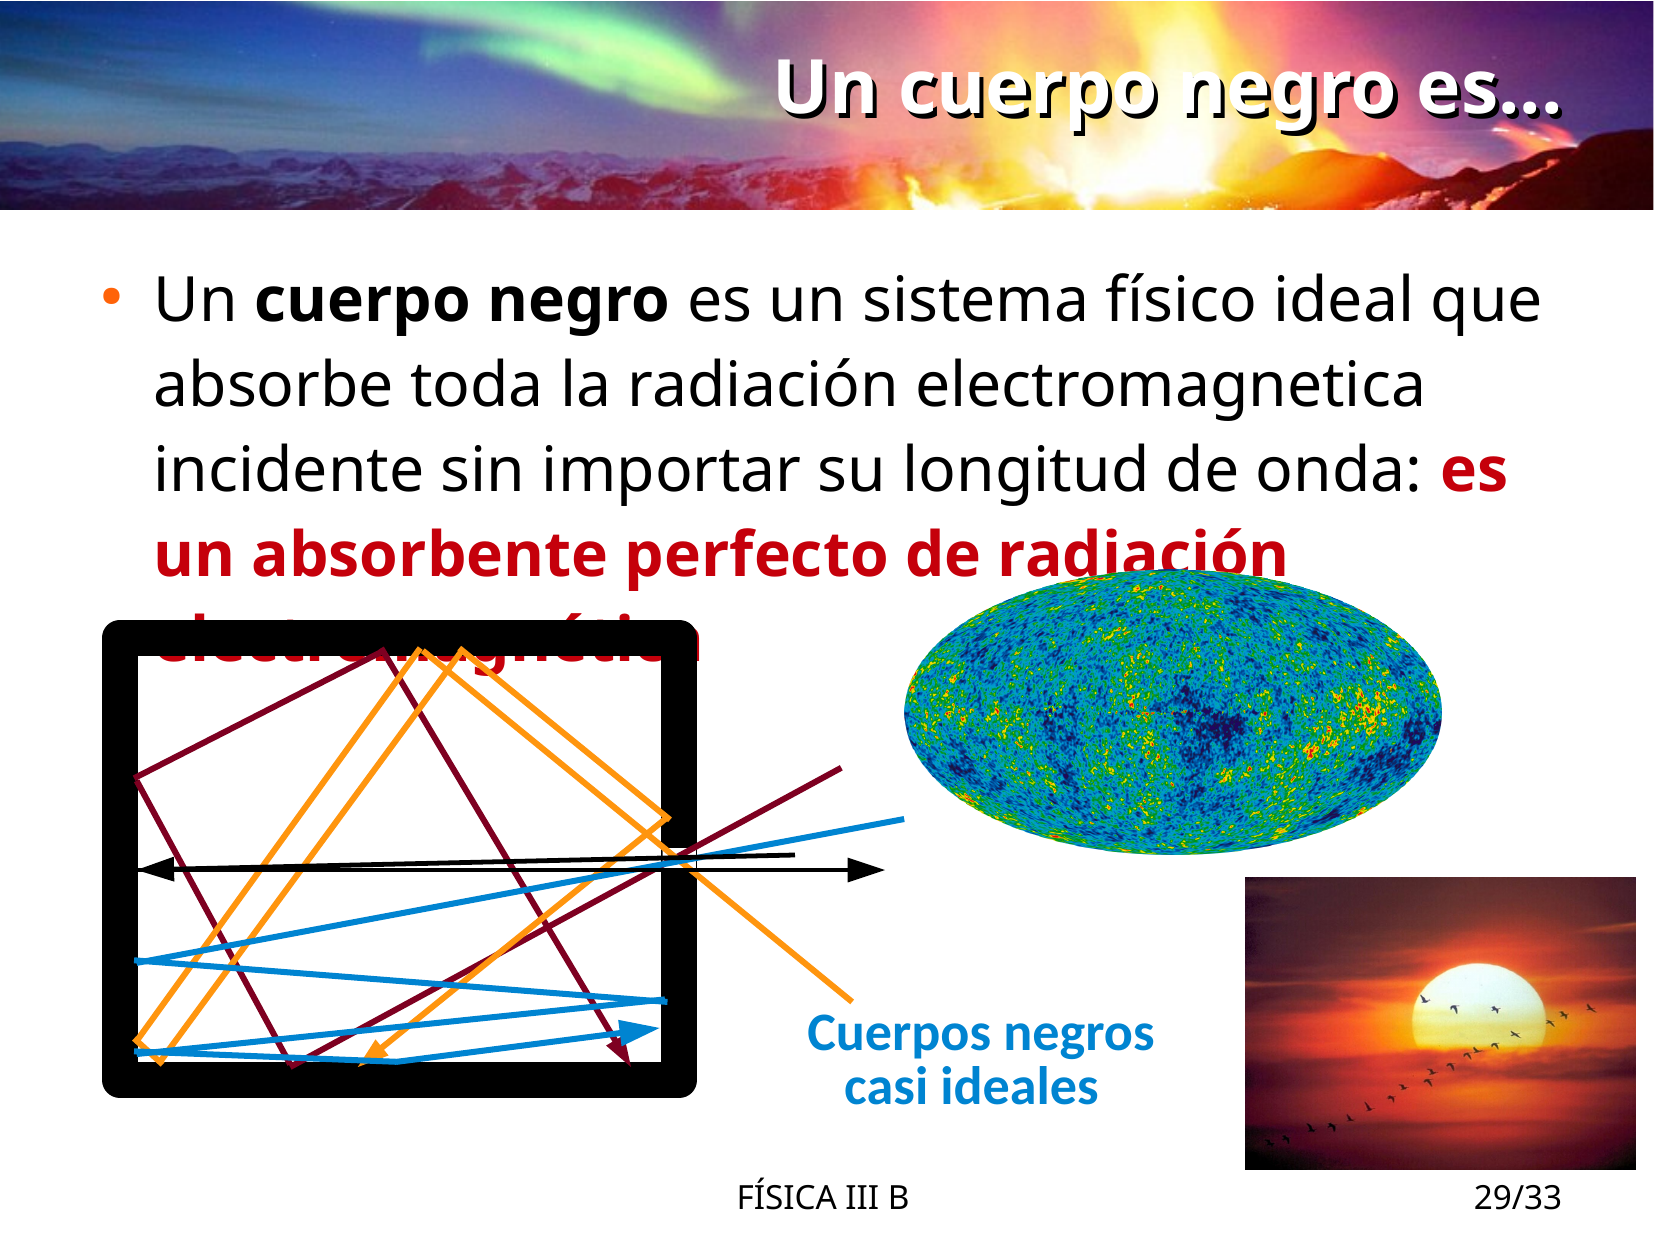

# Un cuerpo negro es...
Un cuerpo negro es un sistema físico ideal que absorbe toda la radiación electromagnetica incidente sin importar su longitud de onda: es un absorbente perfecto de radiación electromagnética
Cuerpos negros casi ideales
FÍSICA III B
29